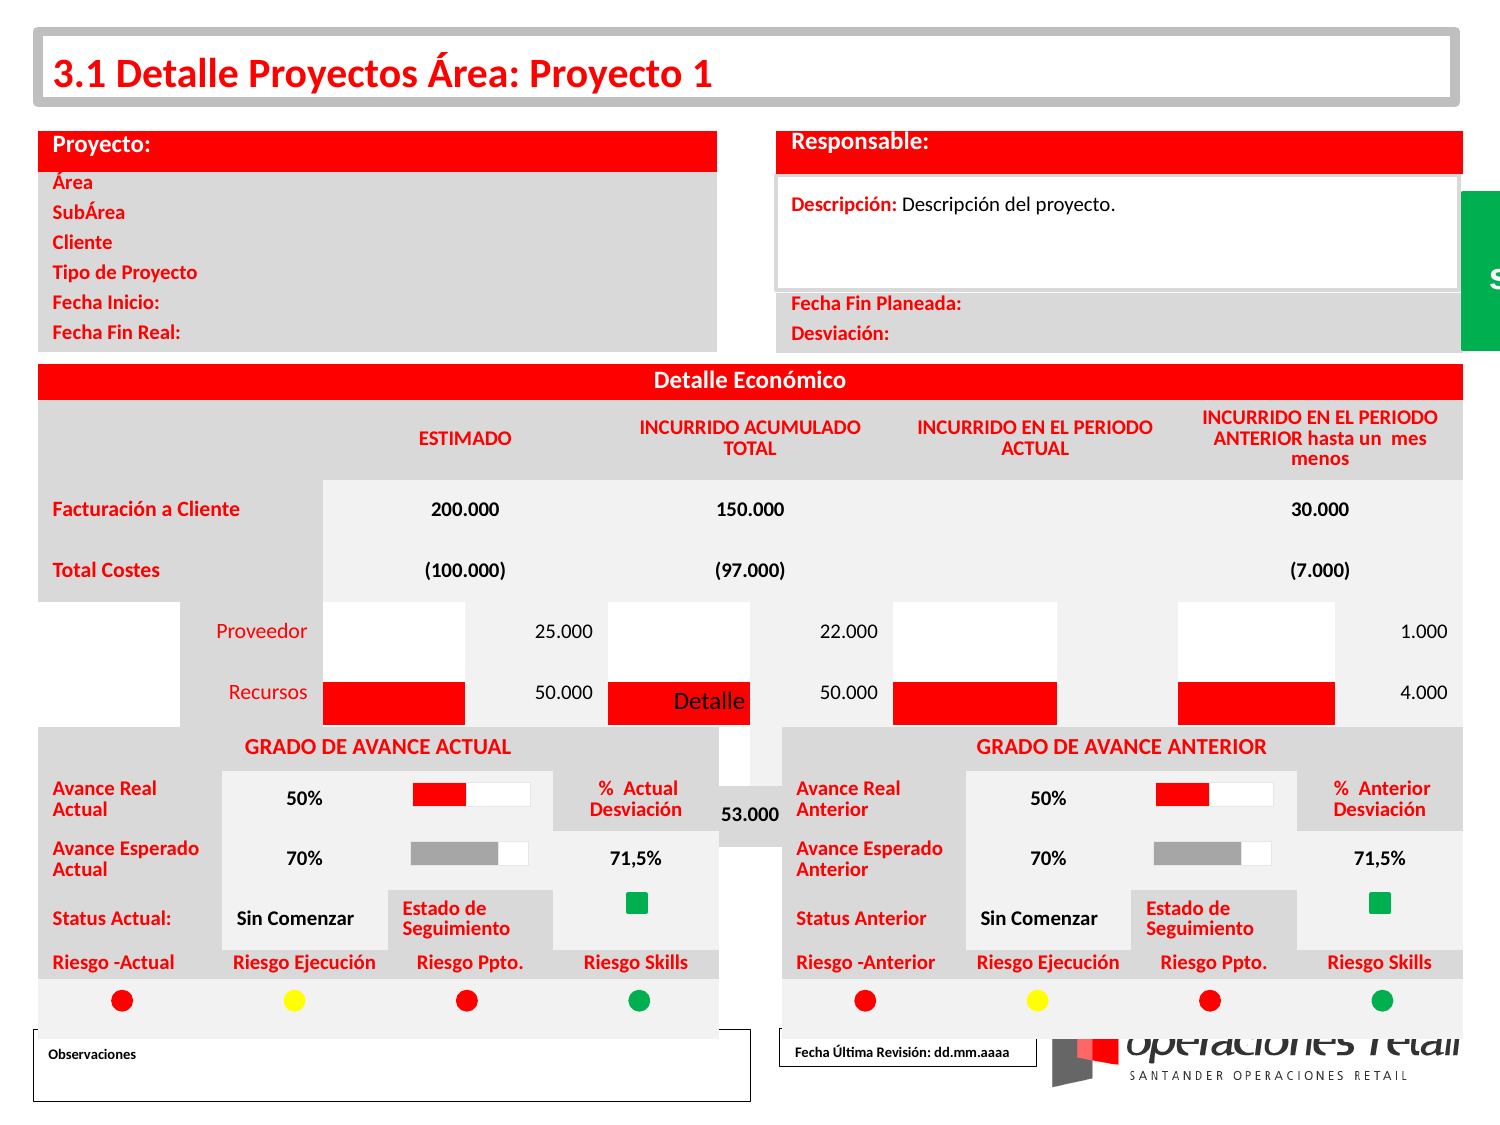

3.1 Detalle Proyectos Área: Proyecto 1
| Proyecto: |
| --- |
| Área |
| SubÁrea |
| Cliente |
| Tipo de Proyecto |
| Fecha Inicio: |
| Fecha Fin Real: |
| Responsable: |
| --- |
Descripción: Descripción del proyecto.
Entre las fechas seleccionadas en el informe
| Fecha Fin Planeada: |
| --- |
| Desviación: |
| Detalle Económico | | | | | | | | | |
| --- | --- | --- | --- | --- | --- | --- | --- | --- | --- |
| | | ESTIMADO | | INCURRIDO ACUMULADO TOTAL | | INCURRIDO EN EL PERIODO ACTUAL | | INCURRIDO EN EL PERIODO ANTERIOR hasta un mes menos | |
| Facturación a Cliente | | 200.000 | | 150.000 | | | | 30.000 | |
| Total Costes | | (100.000) | | (97.000) | | | | (7.000) | |
| | Proveedor | | 25.000 | | 22.000 | | | | 1.000 |
| | Recursos | | 50.000 | | 50.000 | | | | 4.000 |
| | Gastos | | 25.000 | | 25.000 | | | | 2.000 |
| Resultado | | 100.000 | | 53.000 | | | | 23.000 | |
Desde la fecha inicio del informe hasta la fecha fin -30 días
| Detalle Técnico |
| --- |
| GRADO DE AVANCE ACTUAL | | | |
| --- | --- | --- | --- |
| Avance Real Actual | 50% | | % Actual Desviación |
| Avance Esperado Actual | 70% | | 71,5% |
| Status Actual: | Sin Comenzar | Estado de Seguimiento | |
| Riesgo -Actual | Riesgo Ejecución | Riesgo Ppto. | Riesgo Skills |
| | | | |
| GRADO DE AVANCE ANTERIOR | | | |
| --- | --- | --- | --- |
| Avance Real Anterior | 50% | | % Anterior Desviación |
| Avance Esperado Anterior | 70% | | 71,5% |
| Status Anterior | Sin Comenzar | Estado de Seguimiento | |
| Riesgo -Anterior | Riesgo Ejecución | Riesgo Ppto. | Riesgo Skills |
| | | | |
Fecha Última Revisión: dd.mm.aaaa
Observaciones